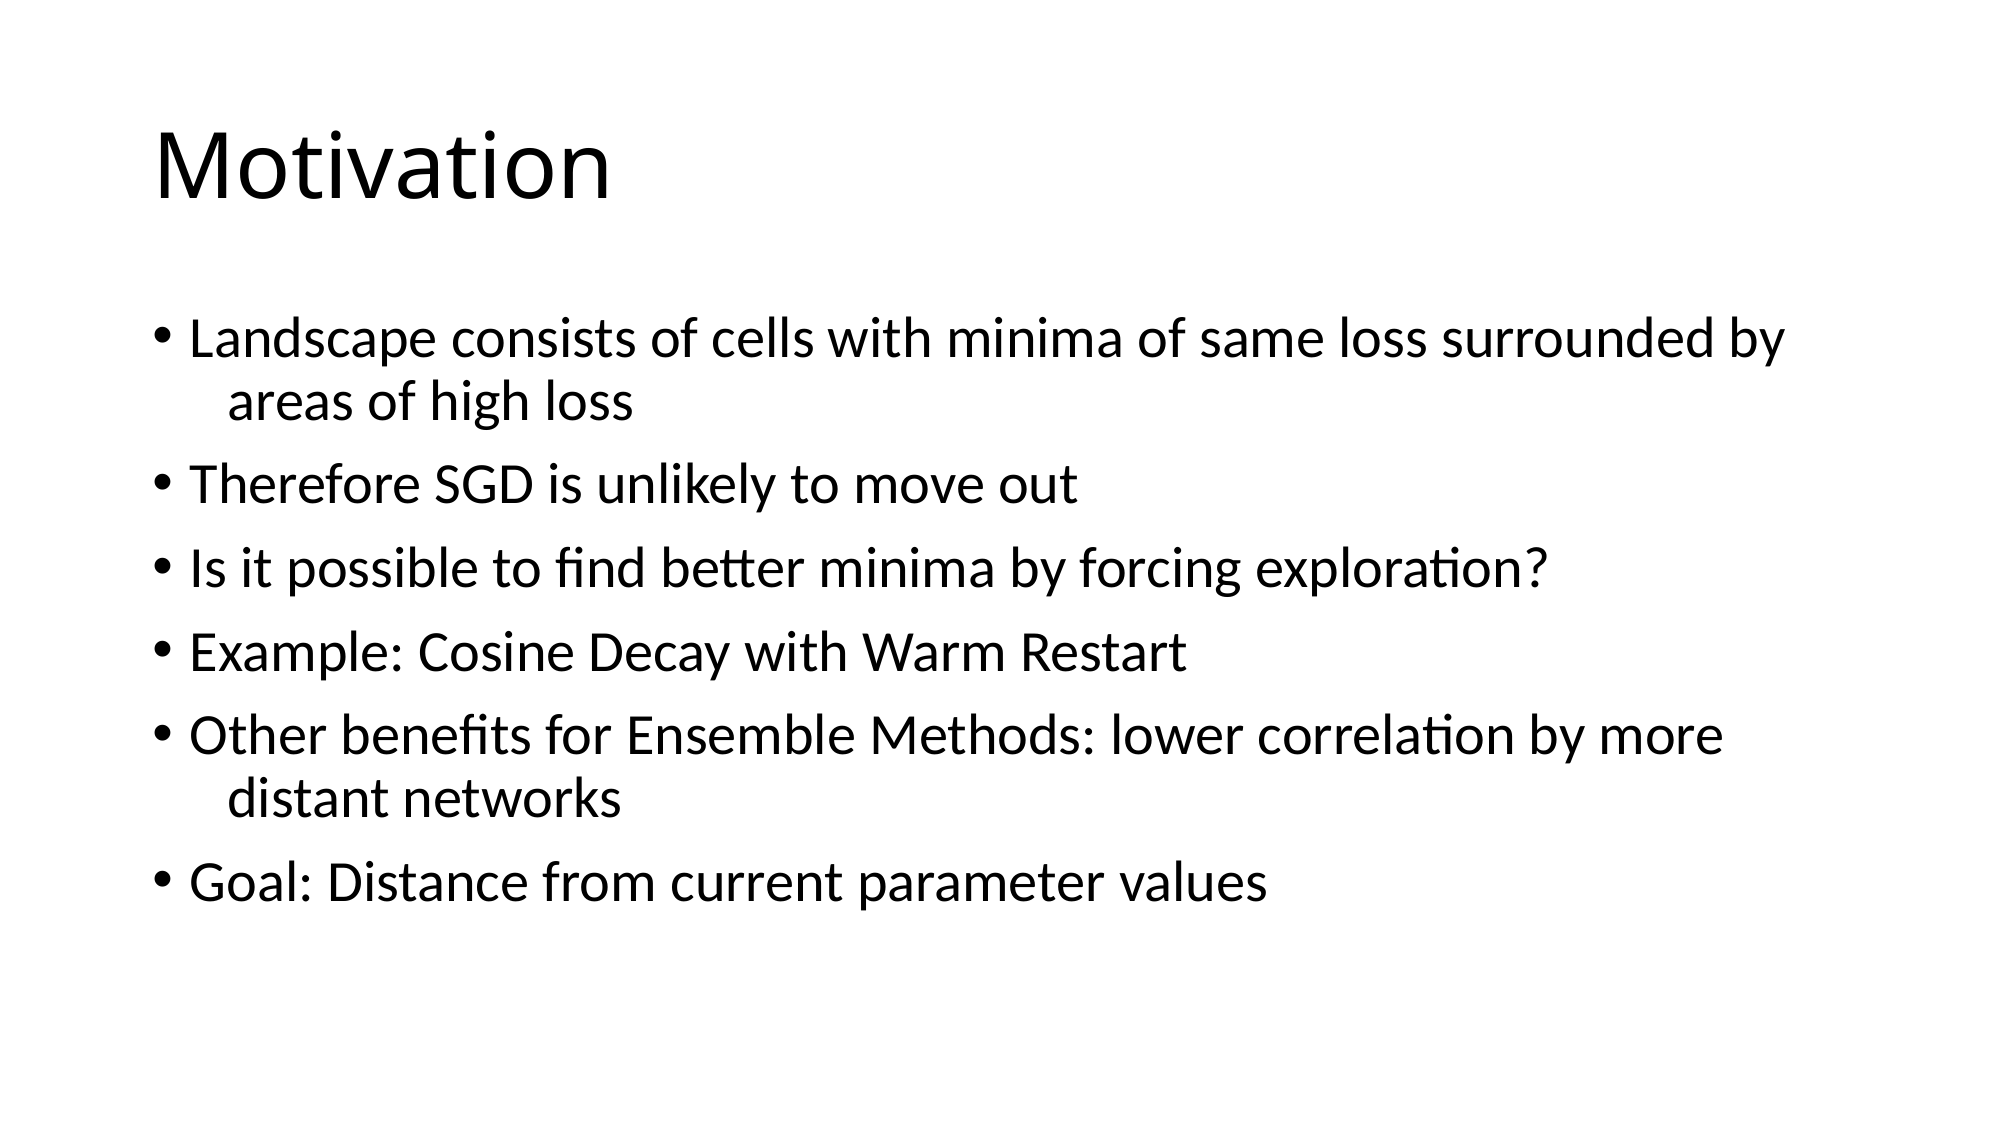

# Motivation
Landscape consists of cells with minima of same loss surrounded by areas of high loss
Therefore SGD is unlikely to move out
Is it possible to find better minima by forcing exploration?
Example: Cosine Decay with Warm Restart
Other benefits for Ensemble Methods: lower correlation by more distant networks
Goal: Distance from current parameter values